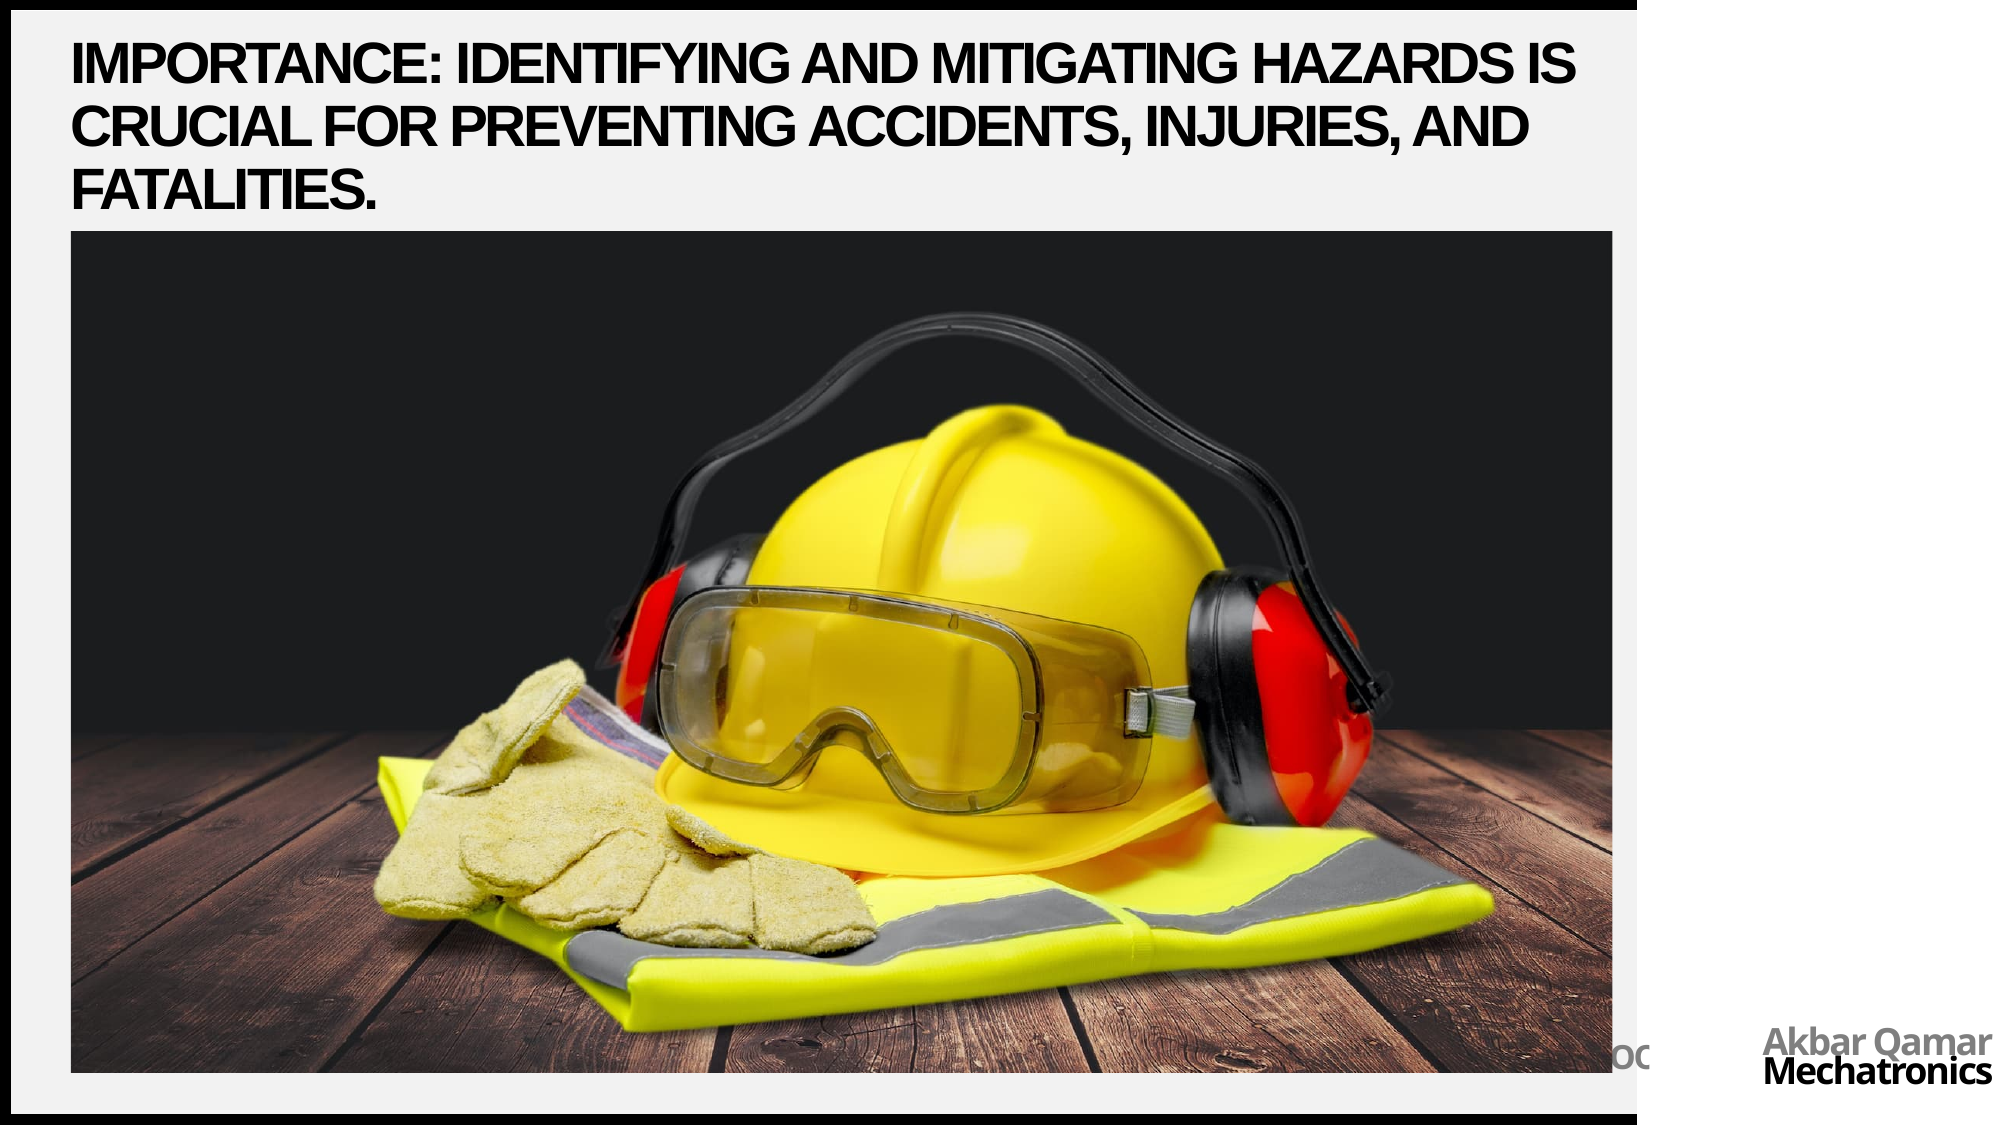

# Importance: Identifying and mitigating hazards is crucial for preventing accidents, injuries, and fatalities.
Akbar Qamar
Mechatronics